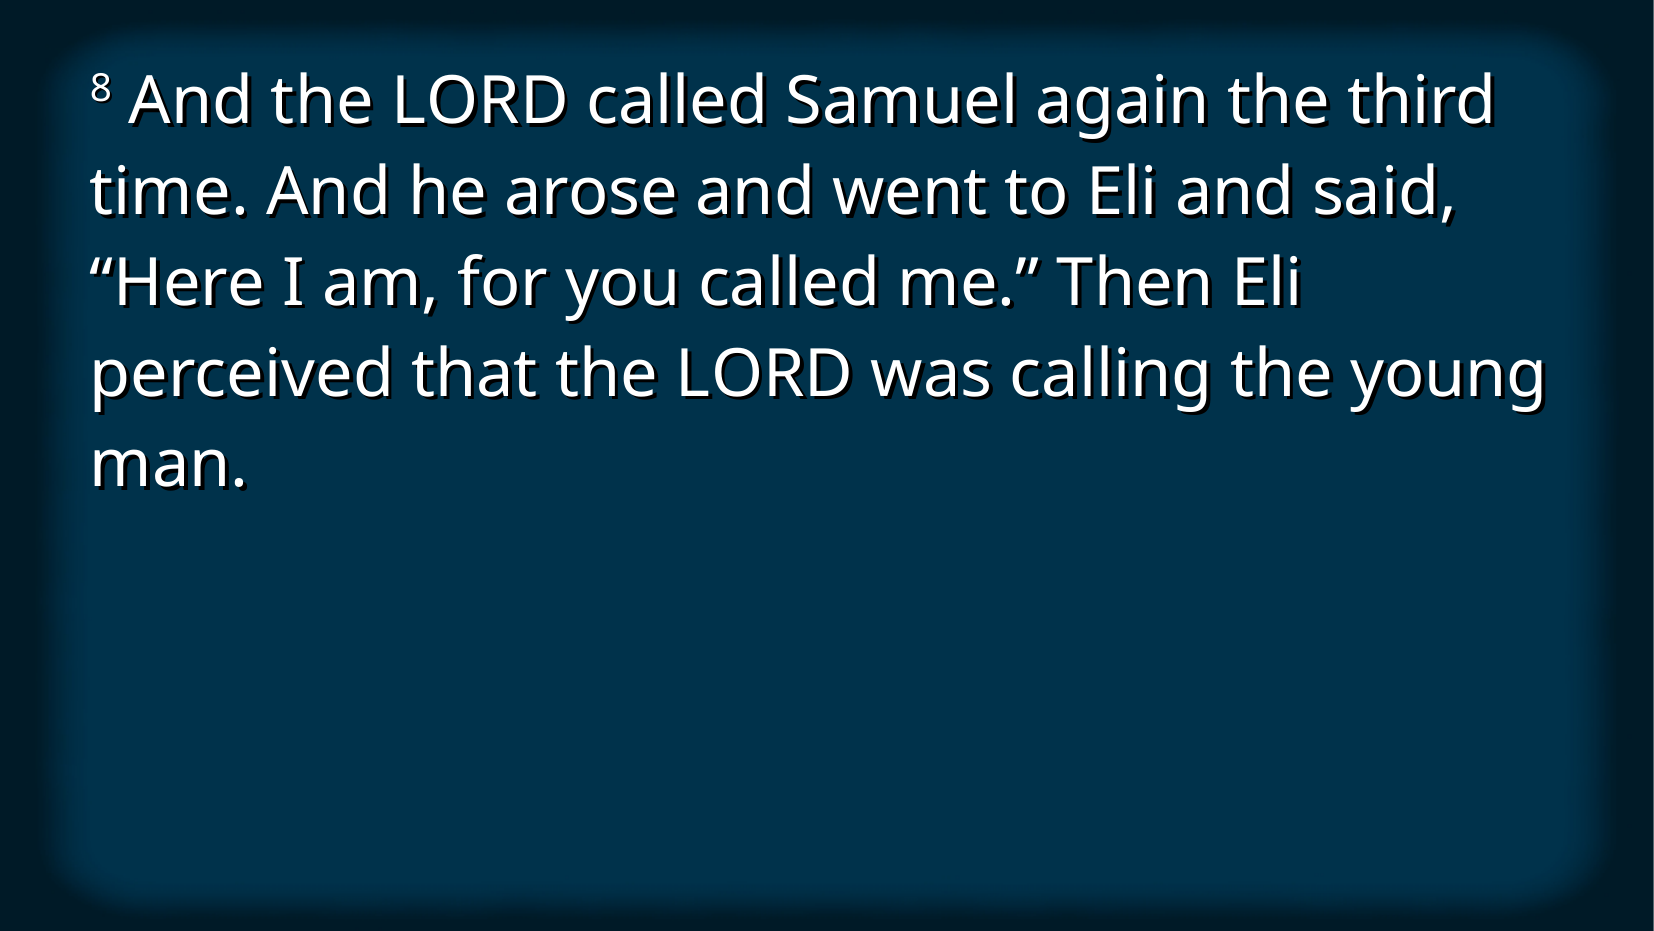

8 And the LORD called Samuel again the third time. And he arose and went to Eli and said, “Here I am, for you called me.” Then Eli perceived that the LORD was calling the young man.